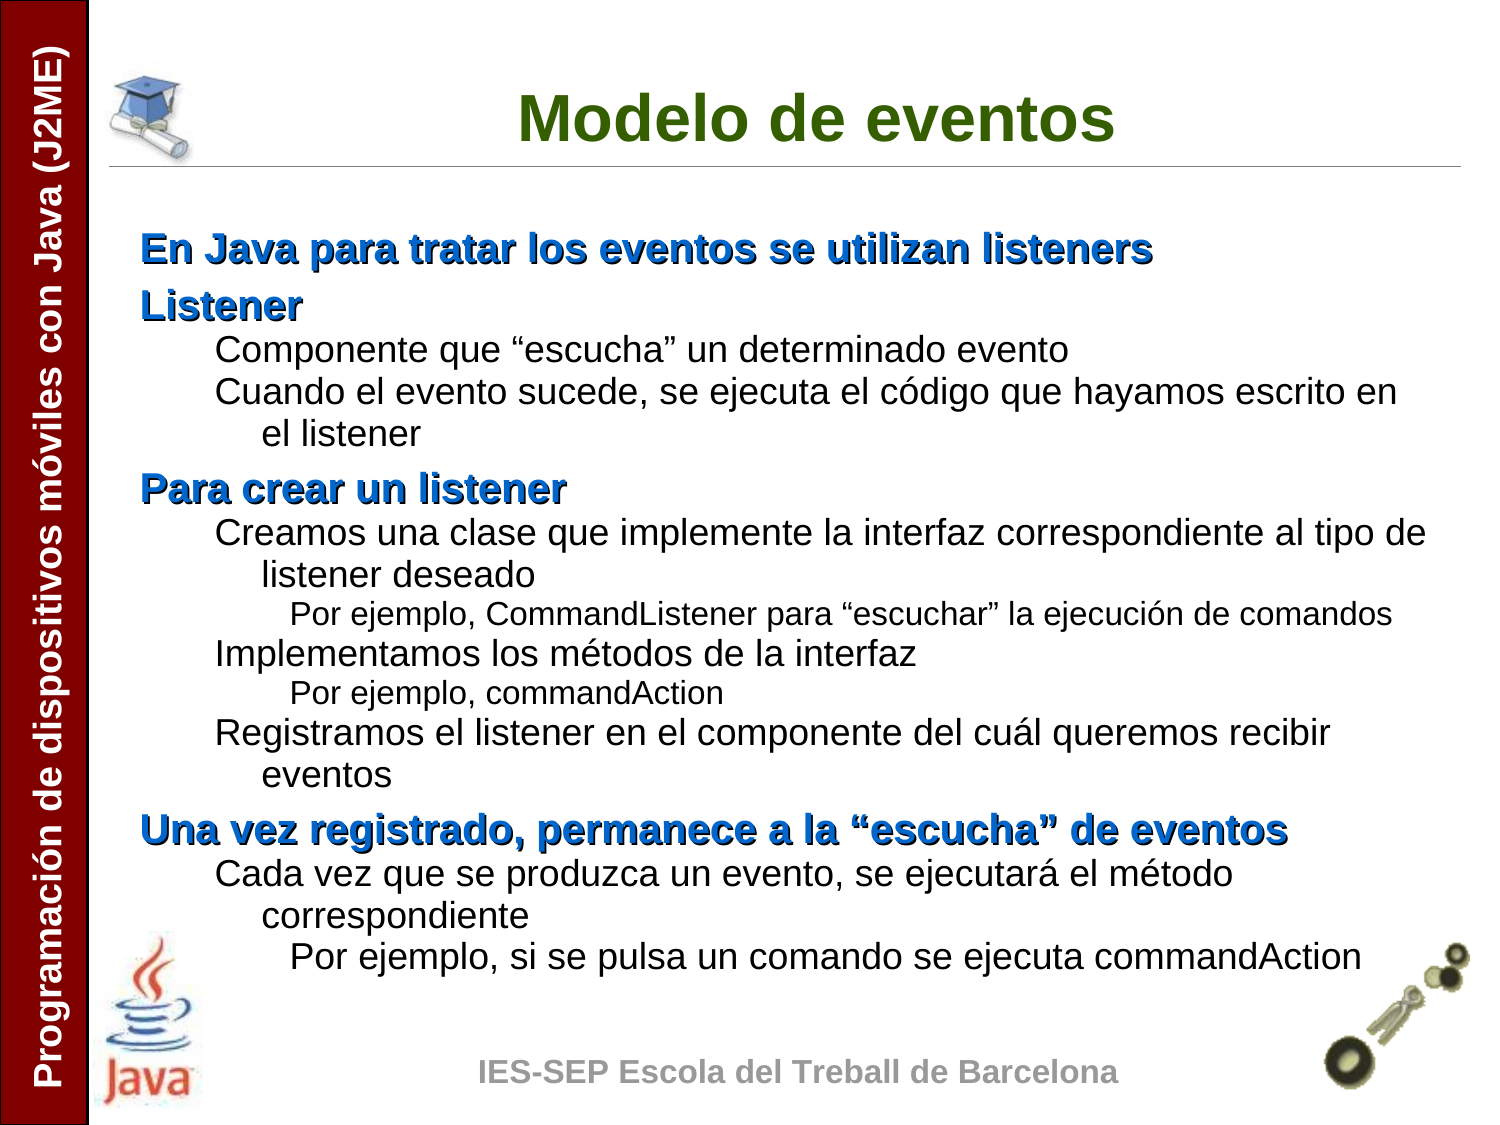

# Modelo de eventos
En Java para tratar los eventos se utilizan listeners
Listener
Componente que “escucha” un determinado evento
Cuando el evento sucede, se ejecuta el código que hayamos escrito en el listener
Para crear un listener
Creamos una clase que implemente la interfaz correspondiente al tipo de listener deseado
Por ejemplo, CommandListener para “escuchar” la ejecución de comandos
Implementamos los métodos de la interfaz
Por ejemplo, commandAction
Registramos el listener en el componente del cuál queremos recibir eventos
Una vez registrado, permanece a la “escucha” de eventos
Cada vez que se produzca un evento, se ejecutará el método correspondiente
Por ejemplo, si se pulsa un comando se ejecuta commandAction